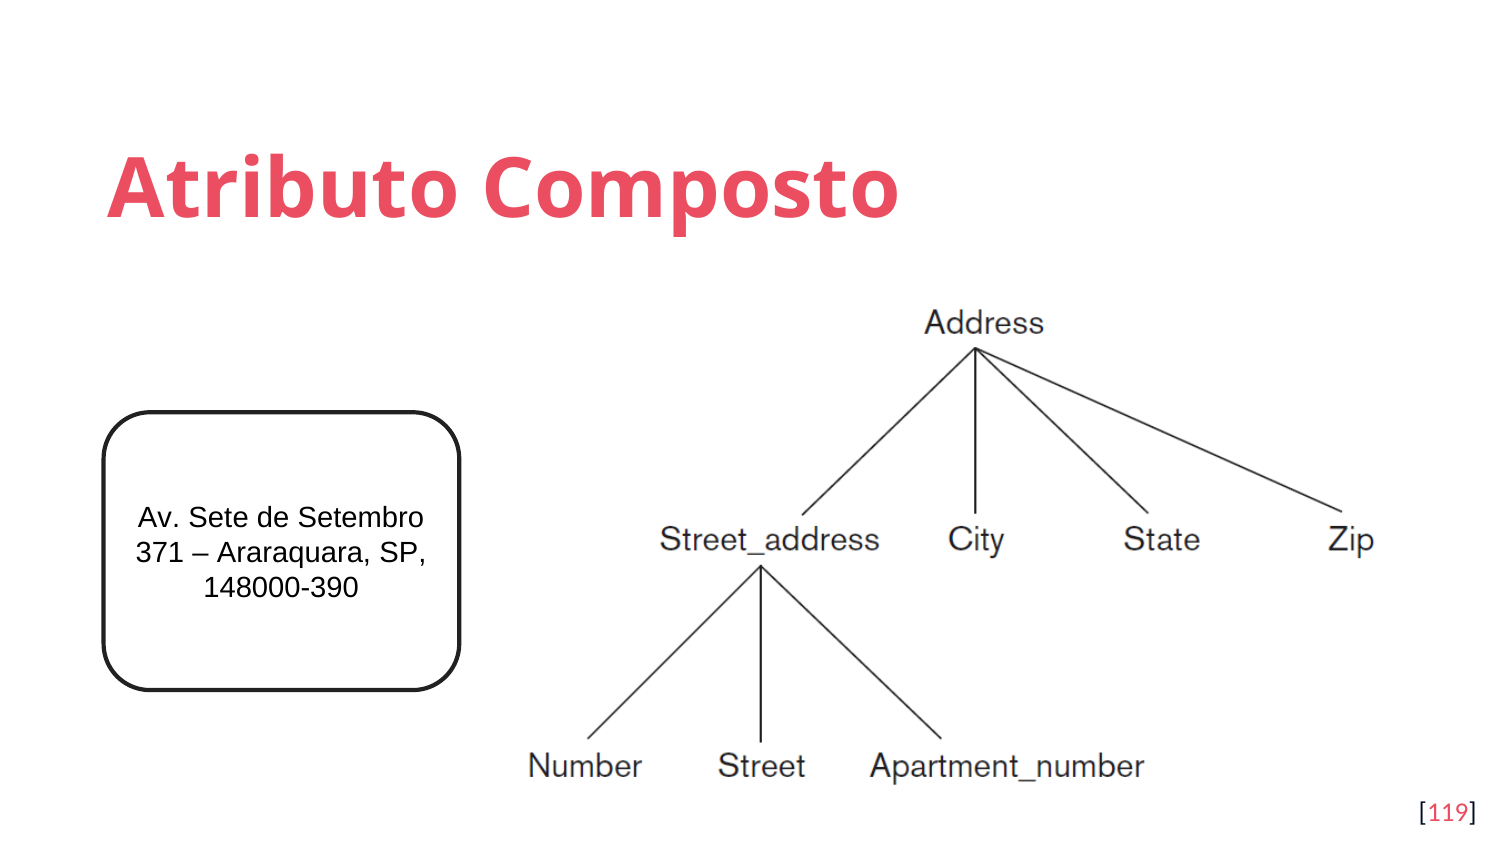

Atributo Composto
Av. Sete de Setembro 371 – Araraquara, SP, 148000-390